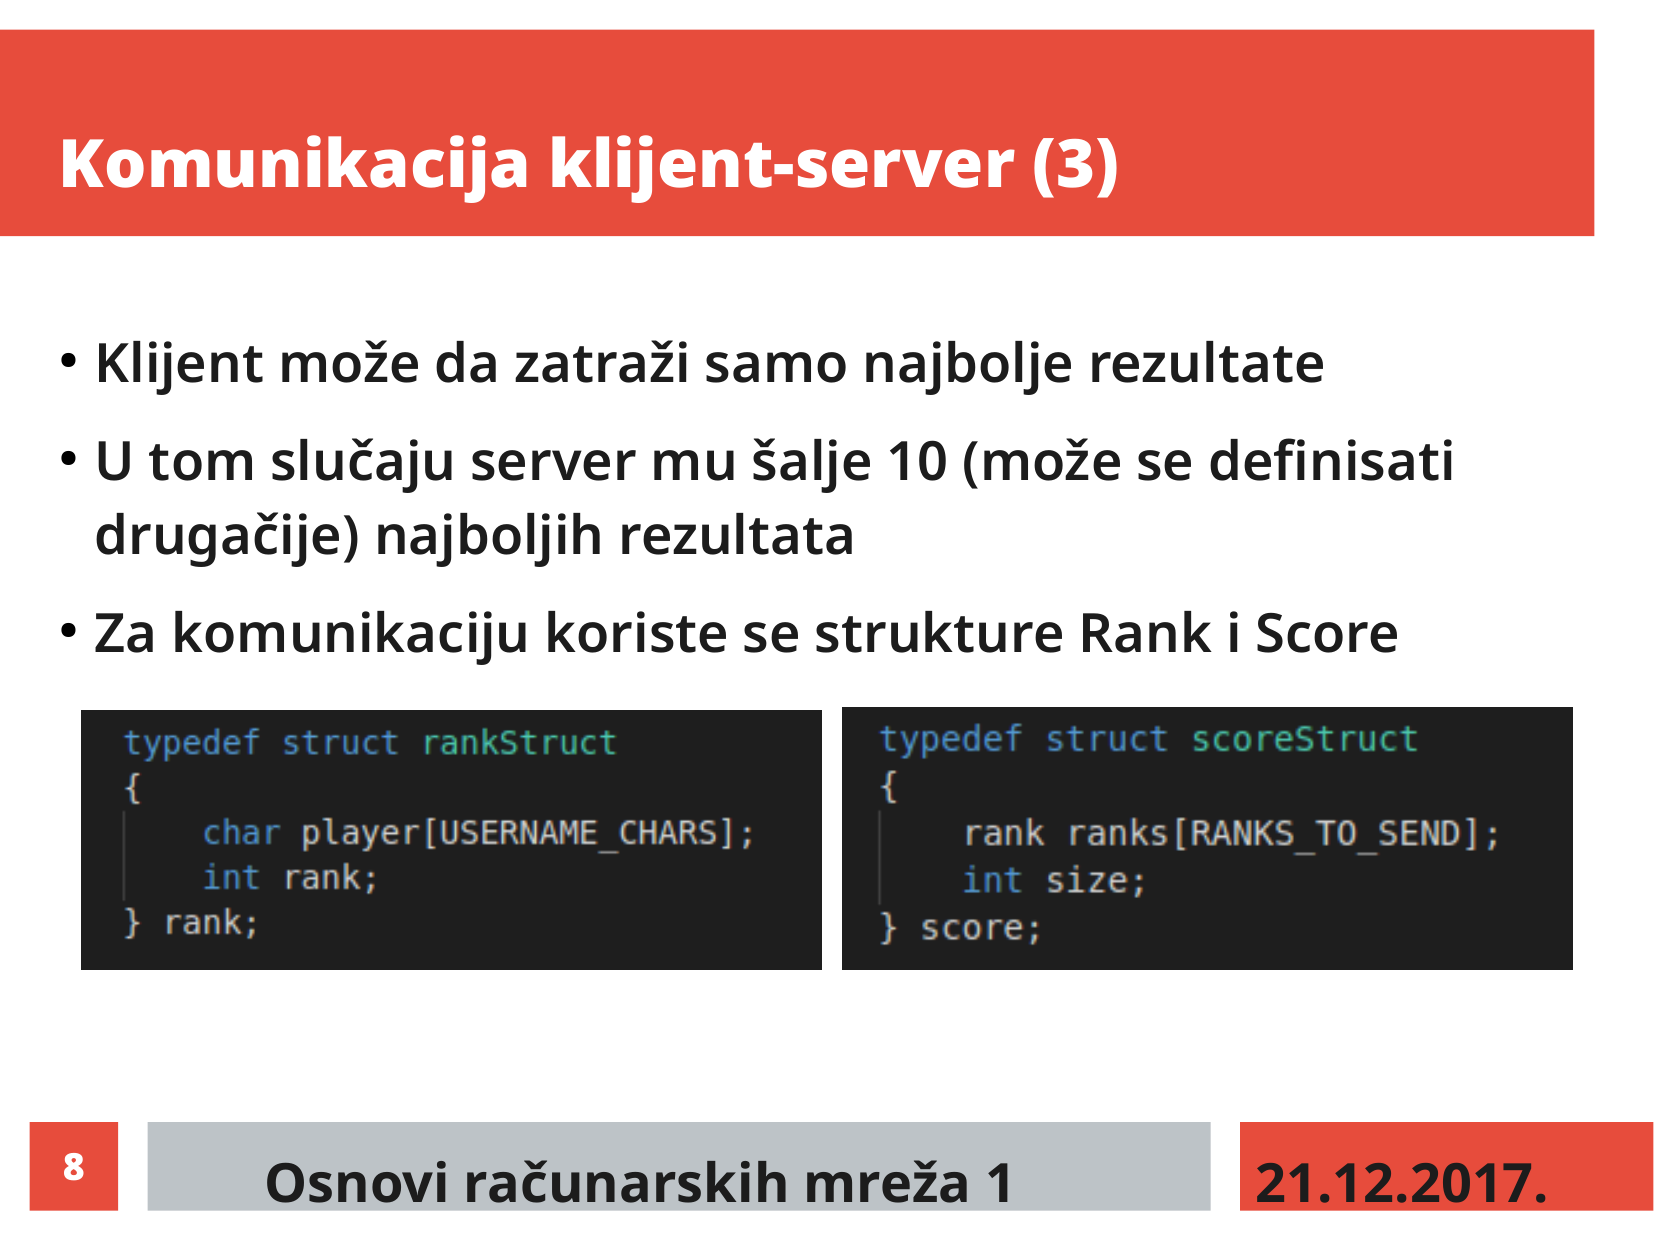

# Komunikacija klijent-server (3)
Klijent može da zatraži samo najbolje rezultate
U tom slučaju server mu šalje 10 (može se definisati drugačije) najboljih rezultata
Za komunikaciju koriste se strukture Rank i Score
8
Osnovi računarskih mreža 1
21.12.2017.